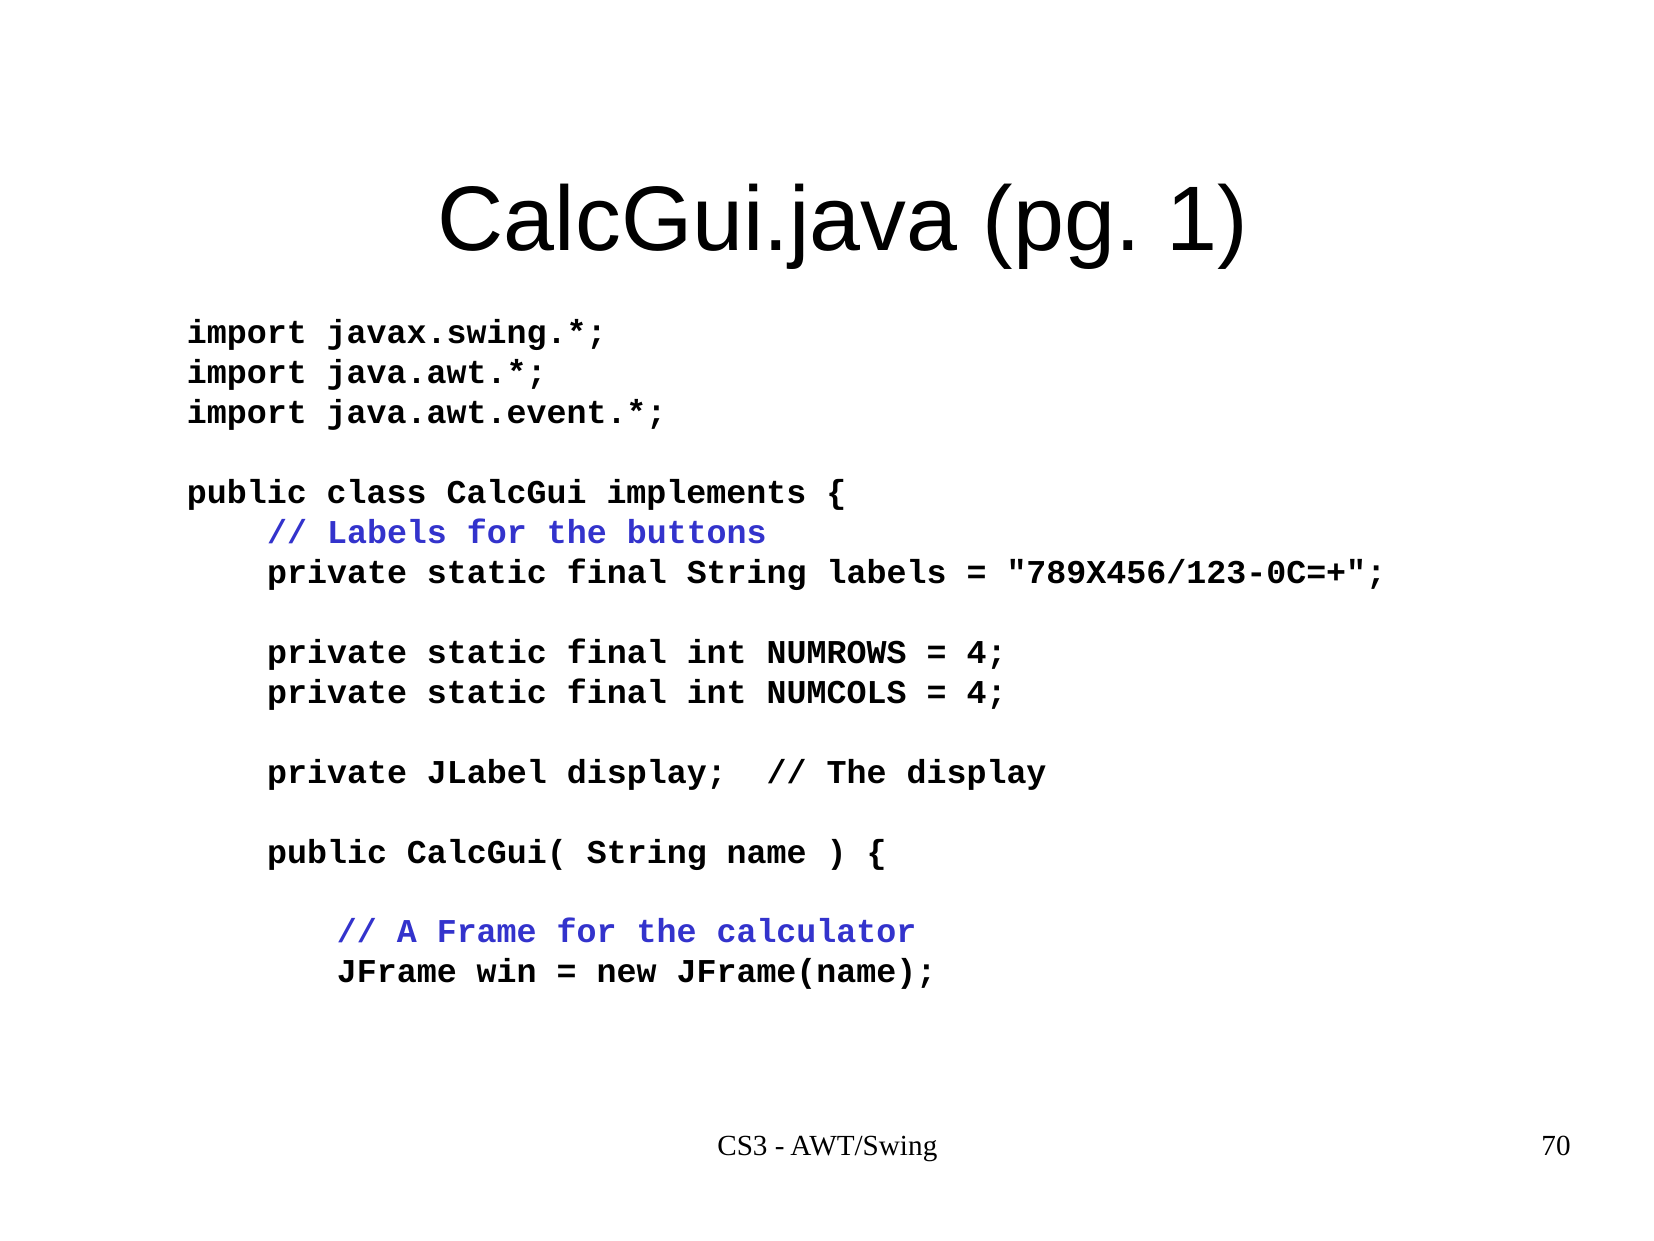

# CalcGui.java (pg. 1)
import javax.swing.*;
import java.awt.*;
import java.awt.event.*;
public class CalcGui implements {
 // Labels for the buttons
 private static final String labels = "789X456/123-0C=+";
 private static final int NUMROWS = 4;
 private static final int NUMCOLS = 4;
 private JLabel display; // The display
 public CalcGui( String name ) {
	// A Frame for the calculator
	JFrame win = new JFrame(name);
CS3 - AWT/Swing
70